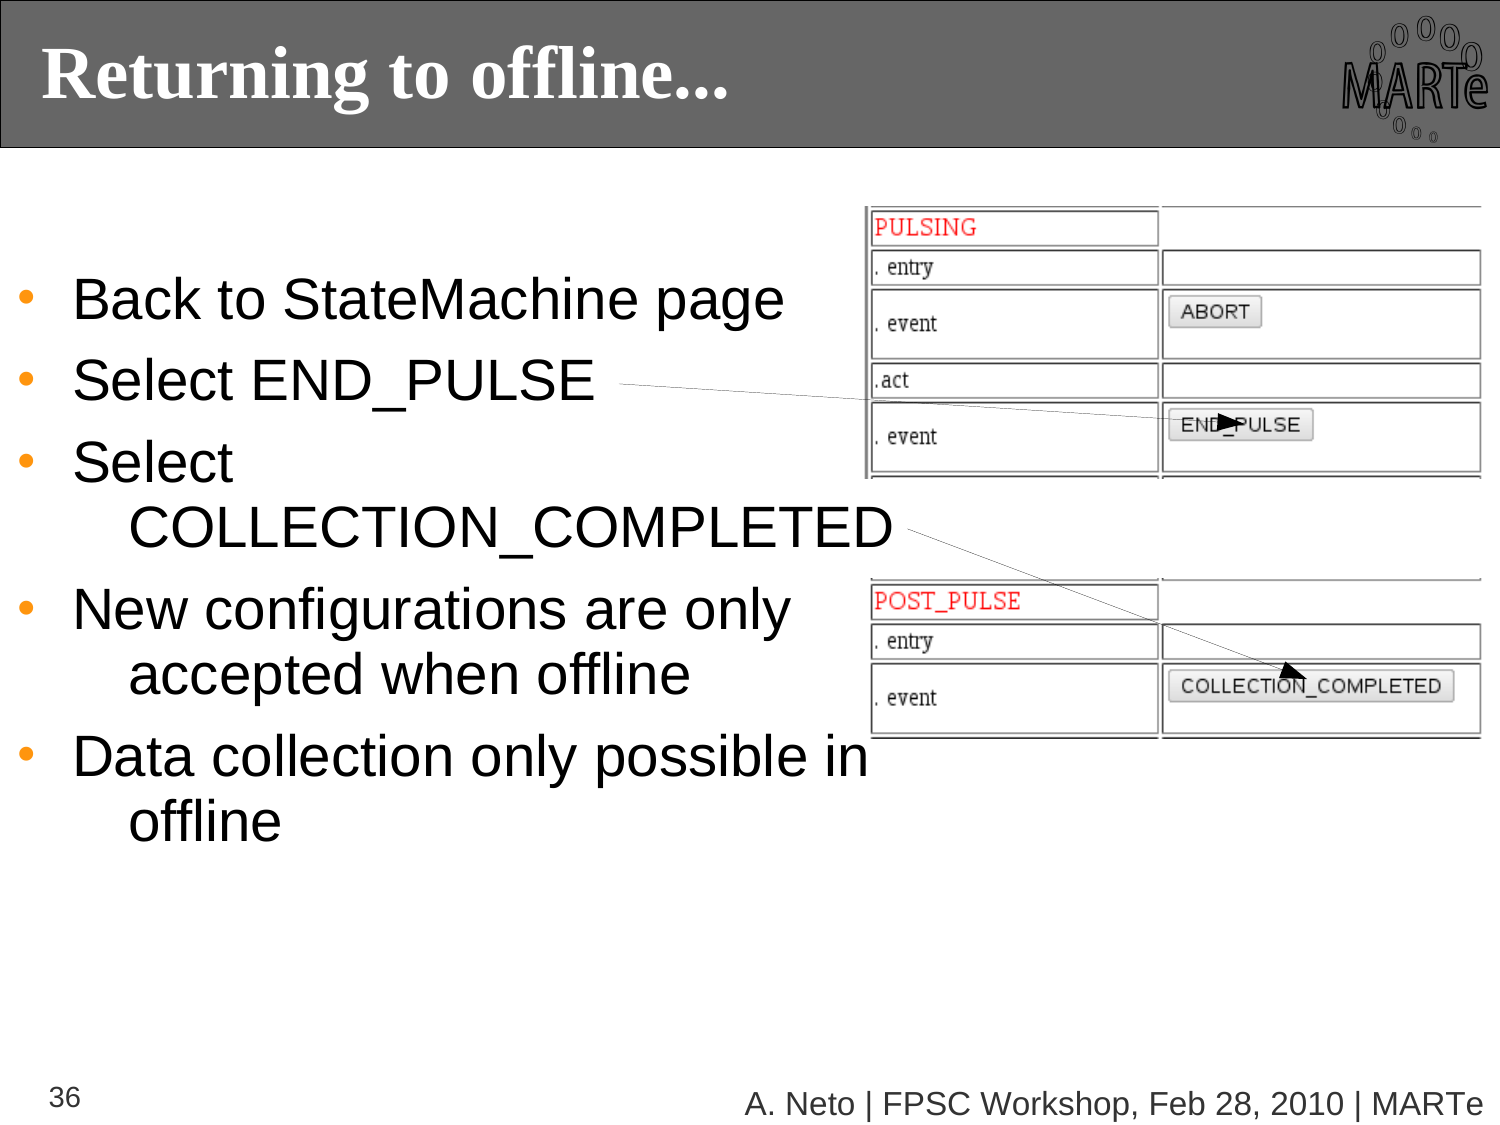

# Returning to offline...
Back to StateMachine page
Select END_PULSE
Select COLLECTION_COMPLETED
New configurations are only accepted when offline
Data collection only possible in offline